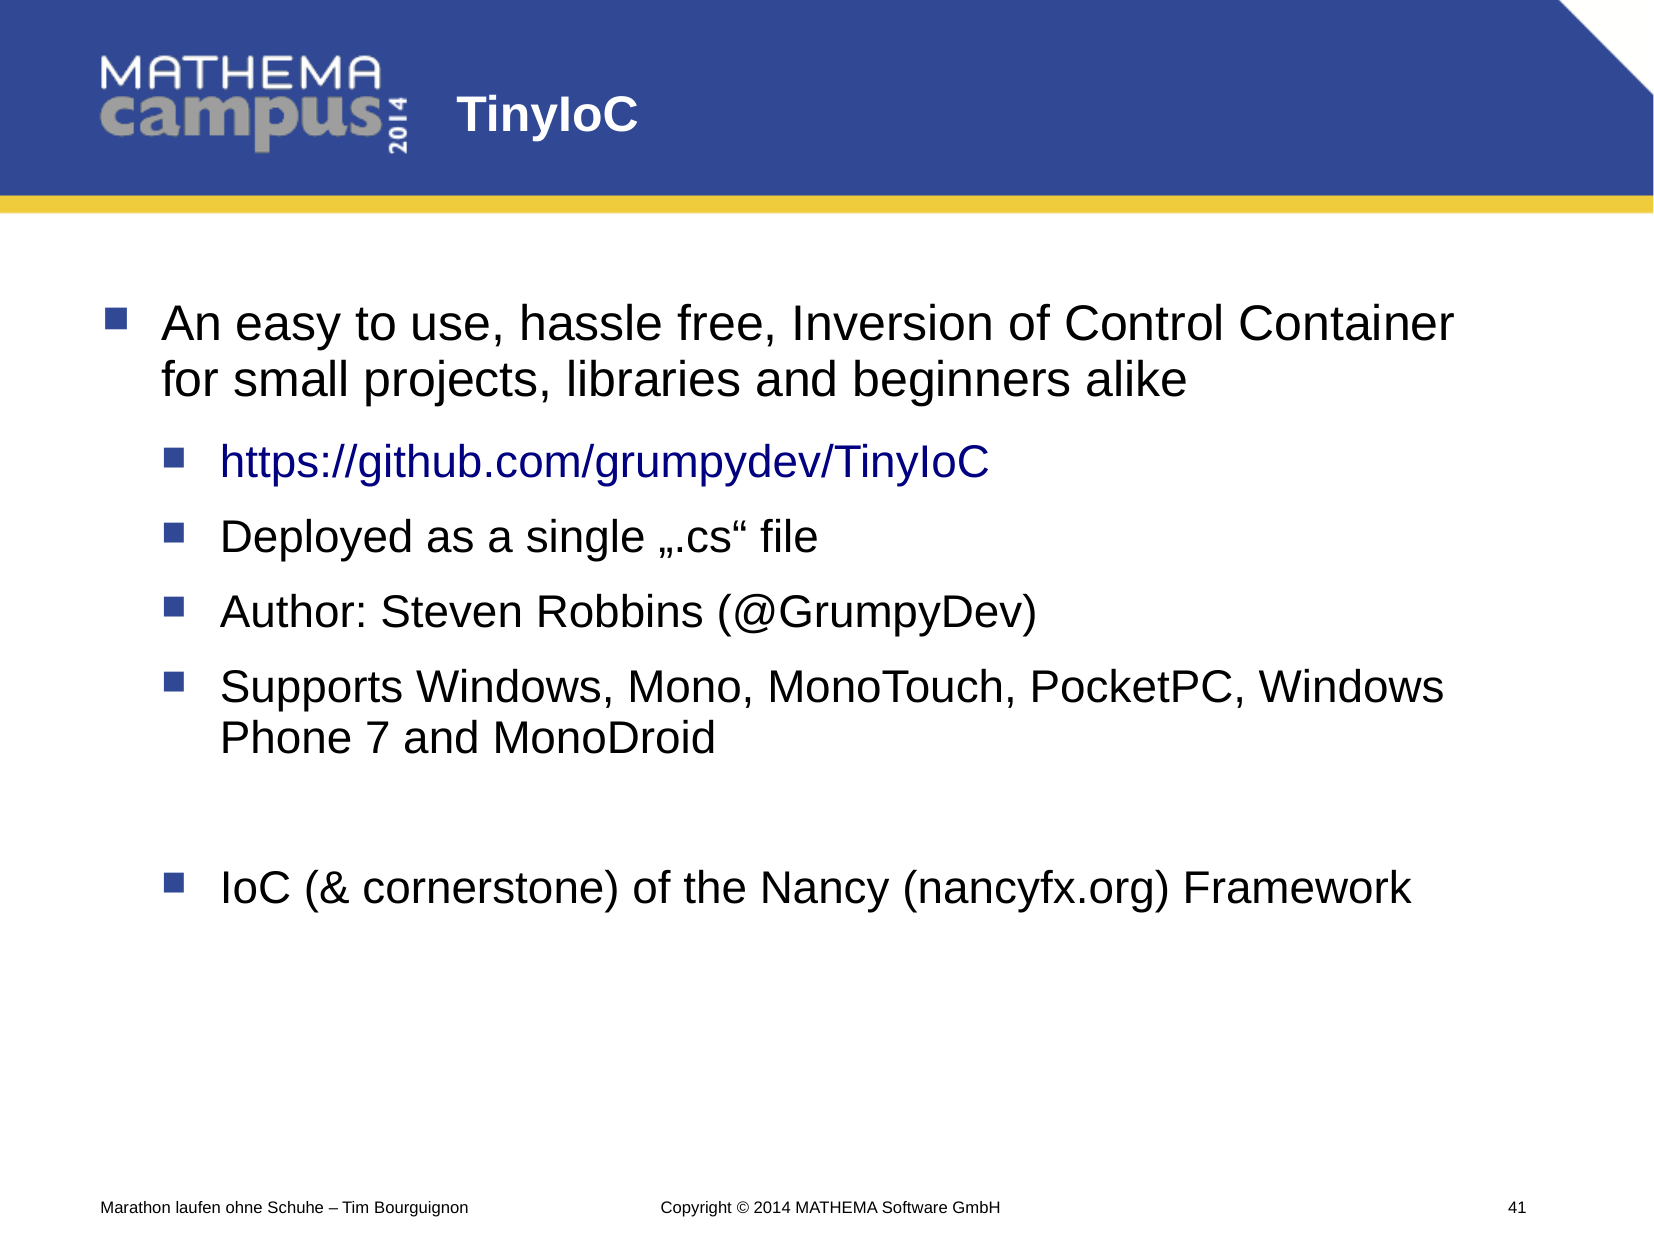

# TinyIoC
An easy to use, hassle free, Inversion of Control Container for small projects, libraries and beginners alike
https://github.com/grumpydev/TinyIoC
Deployed as a single „.cs“ file
Author: Steven Robbins (@GrumpyDev)
Supports Windows, Mono, MonoTouch, PocketPC, Windows Phone 7 and MonoDroid
IoC (& cornerstone) of the Nancy (nancyfx.org) Framework